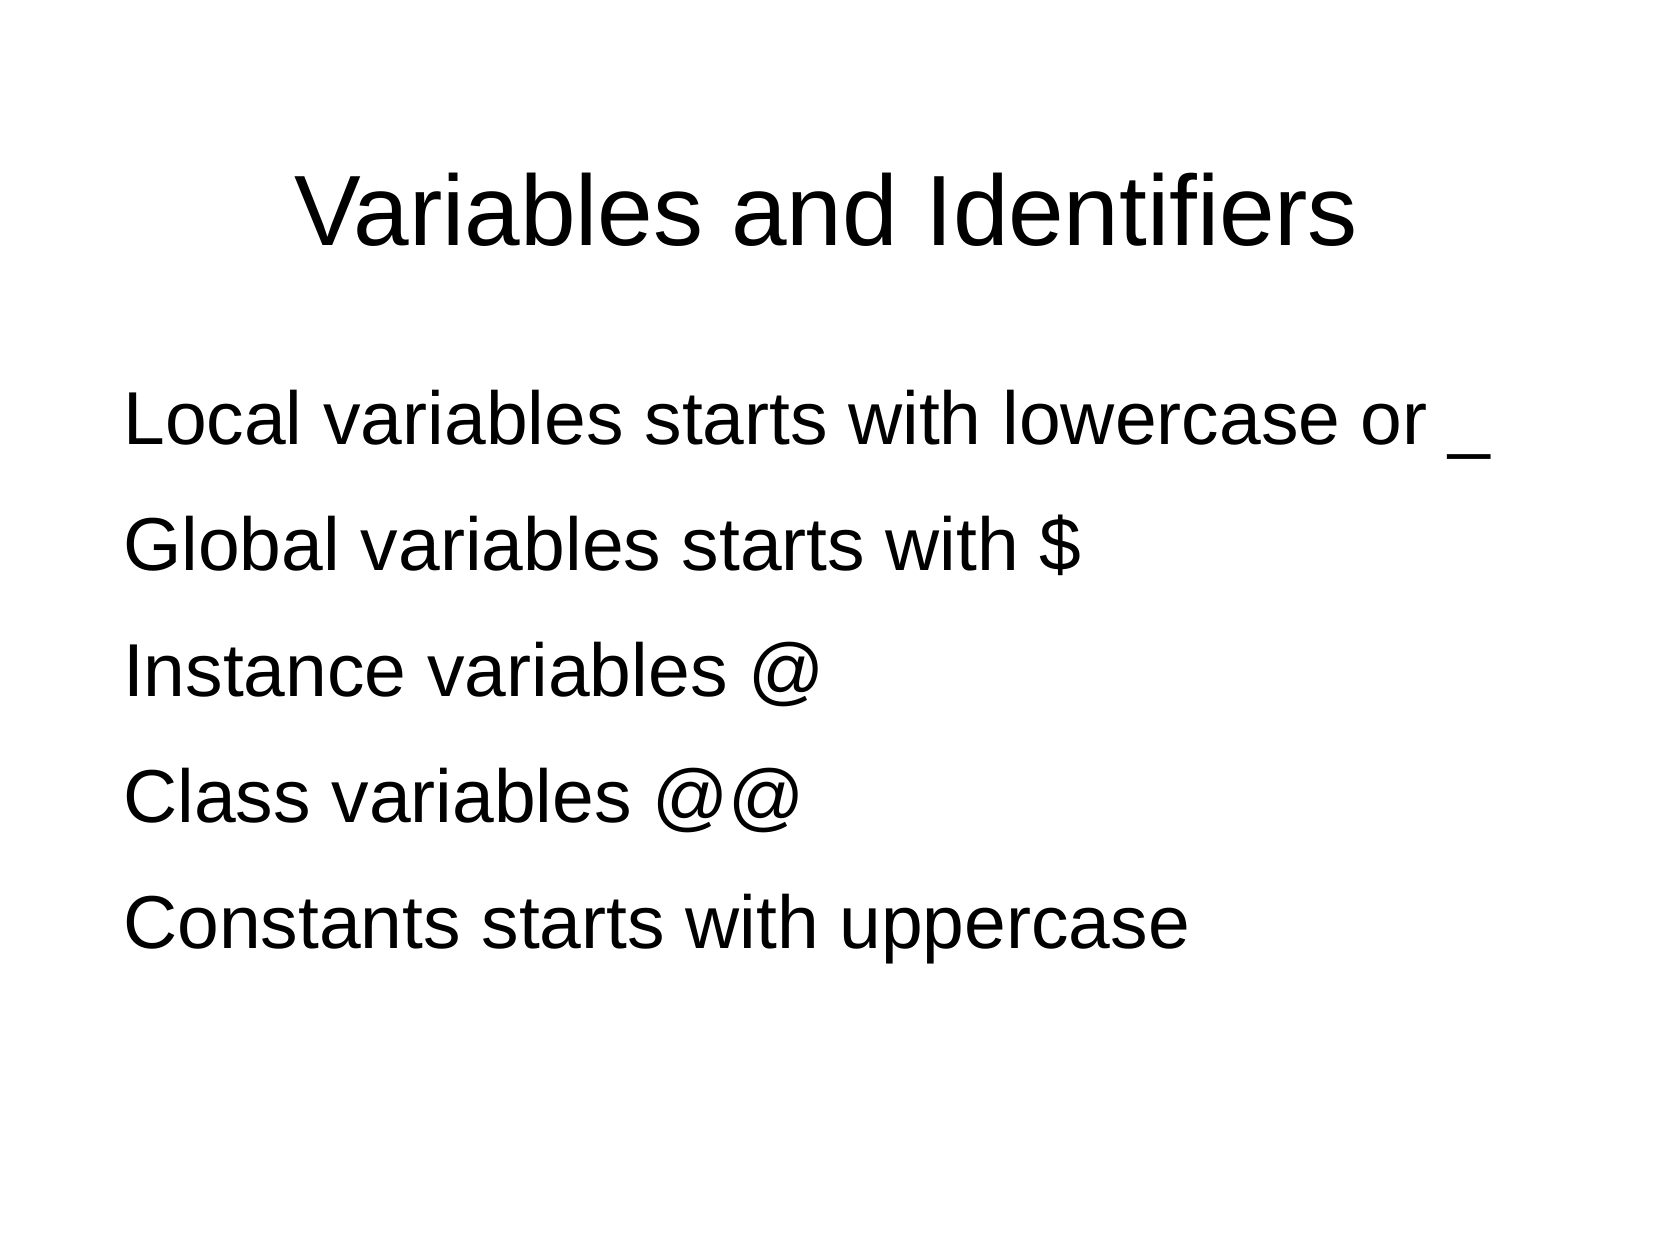

Variables and Identifiers
Local variables starts with lowercase or _
Global variables starts with $
Instance variables @
Class variables @@
Constants starts with uppercase